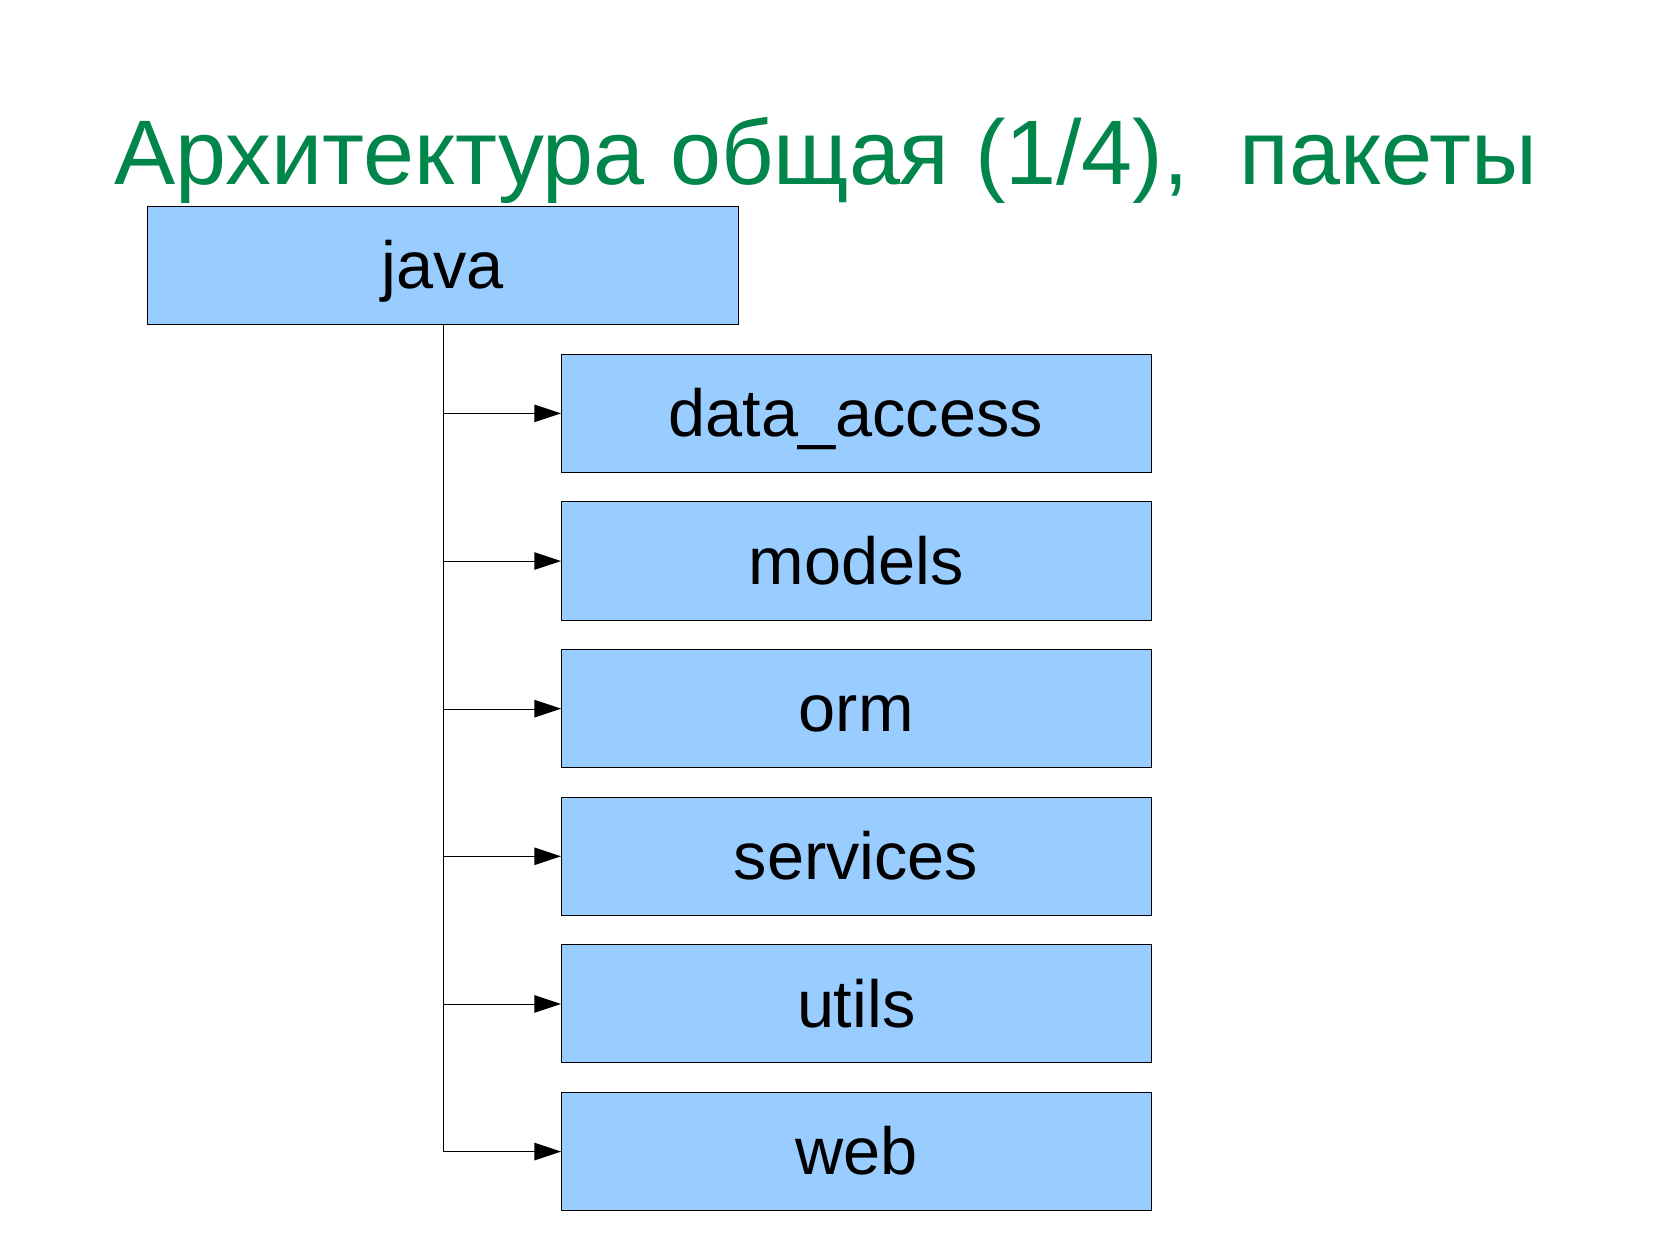

# Архитектура общая (1/4), пакеты
java
data_access
models
orm
services
utils
web